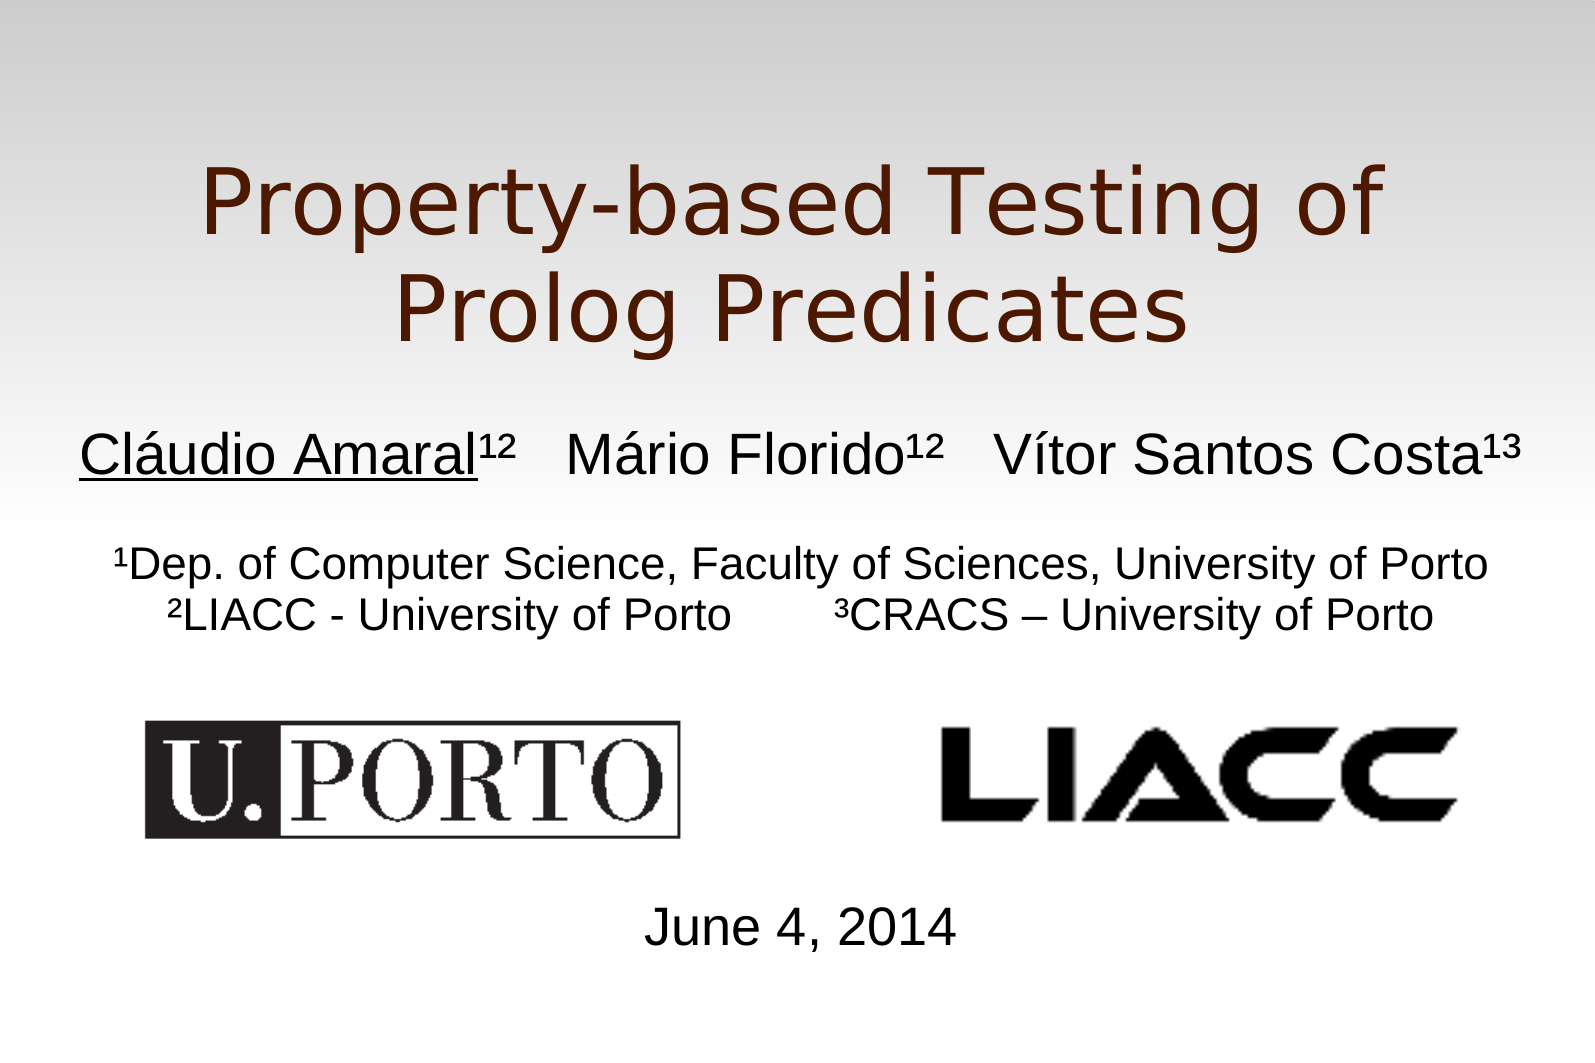

# Property-based Testing of Prolog Predicates
Cláudio Amaral¹² Mário Florido¹² Vítor Santos Costa¹³
¹Dep. of Computer Science, Faculty of Sciences, University of Porto
²LIACC - University of Porto ³CRACS – University of Porto
June 4, 2014